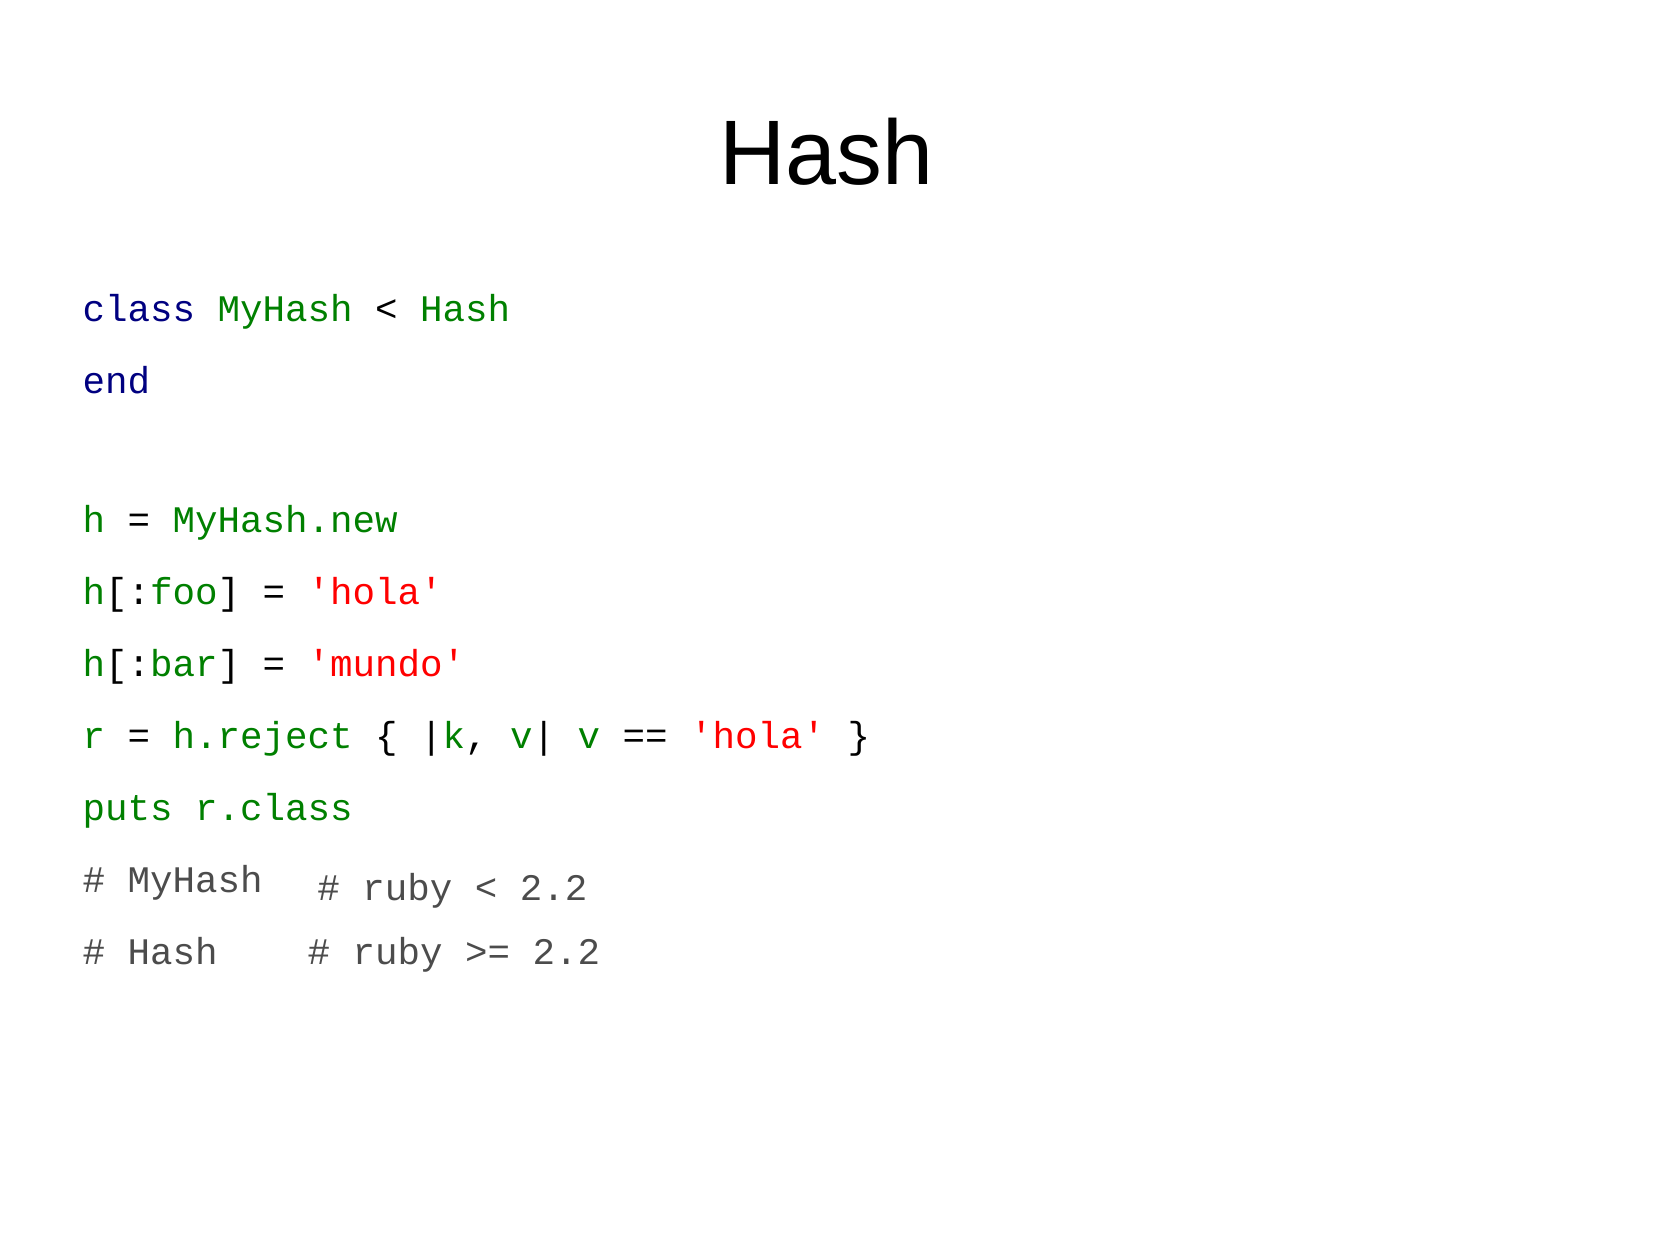

# Hash
class MyHash < Hash
end
h = MyHash.new
h[:foo] = 'hola'
h[:bar] = 'mundo'
r = h.reject { |k, v| v == 'hola' }
puts r.class
# MyHash
# Hash # ruby >= 2.2
# ruby < 2.2